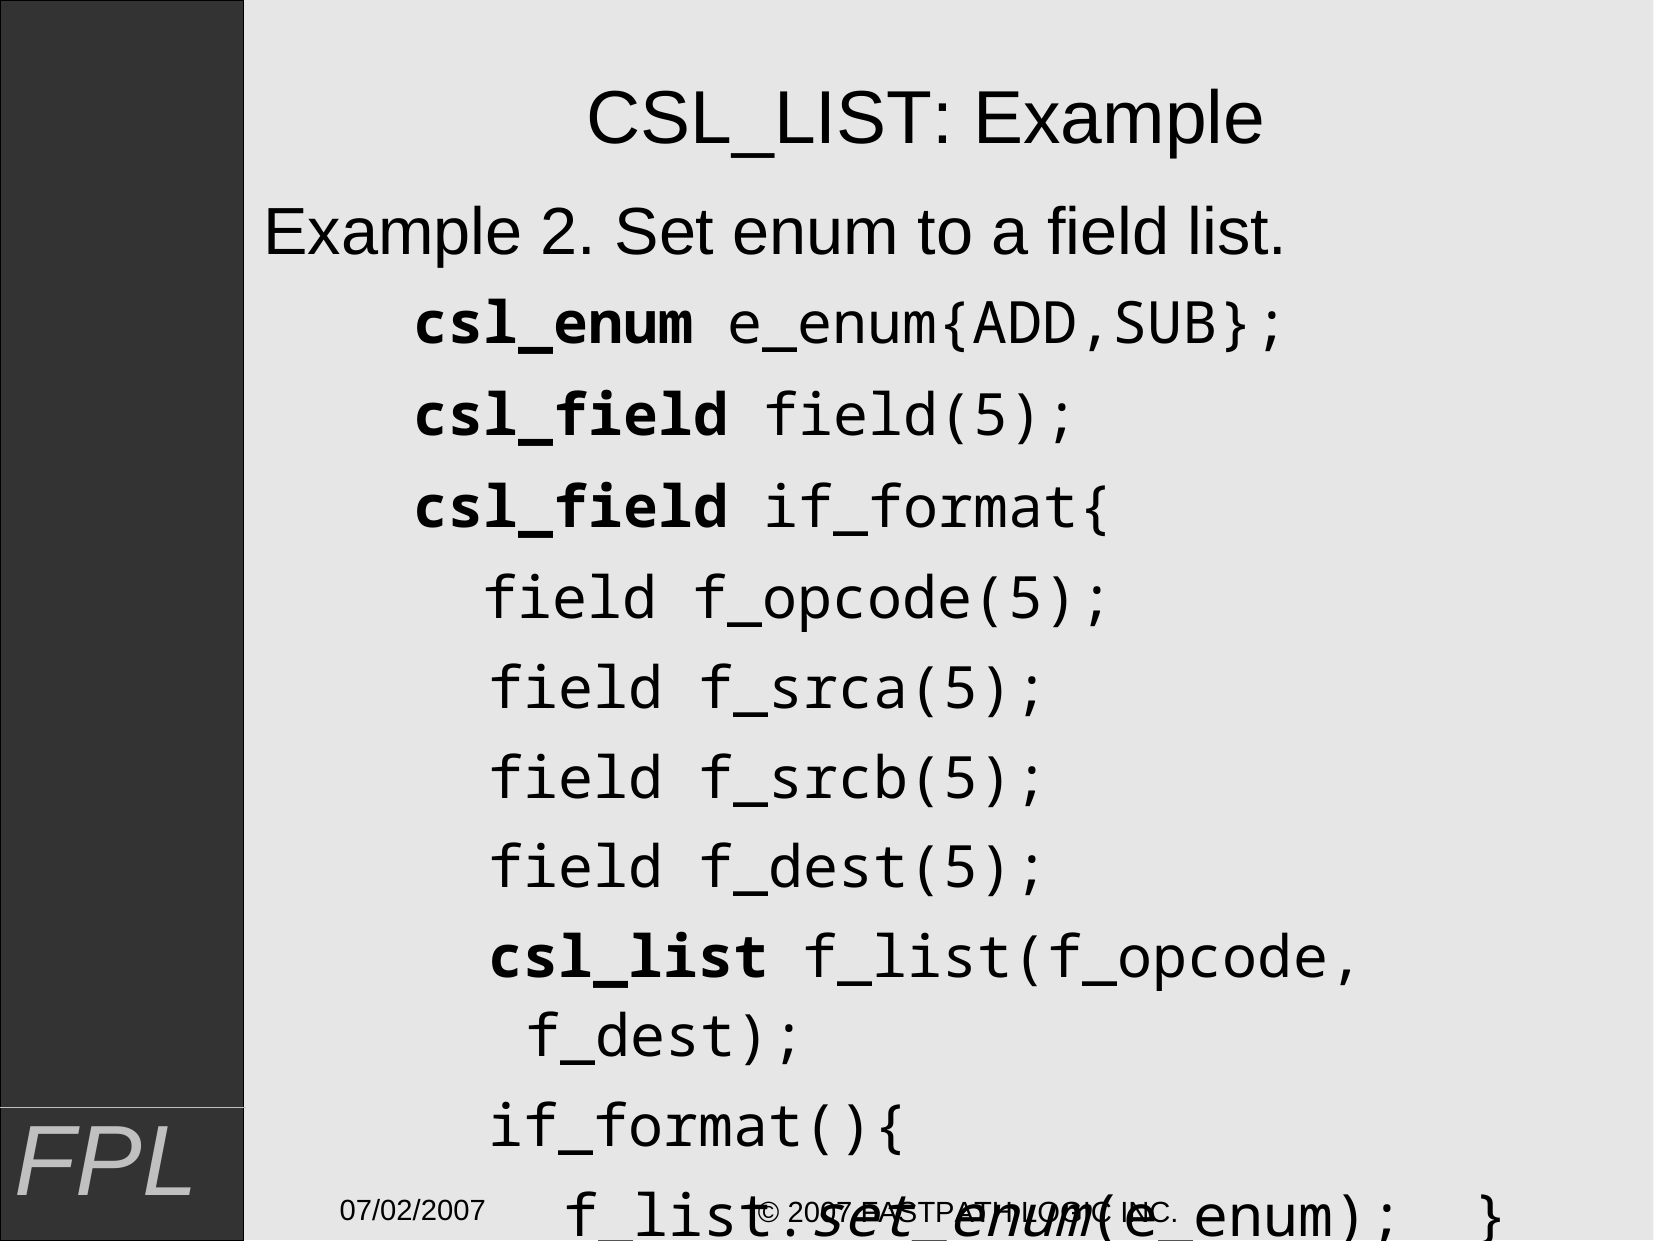

# CSL_LIST: Example
Example 2. Set enum to a field list.
csl_enum e_enum{ADD,SUB};
csl_field field(5);
csl_field if_format{
 field f_opcode(5);
field f_srca(5);
field f_srcb(5);
field f_dest(5);
csl_list f_list(f_opcode, f_dest);
if_format(){
f_list.set_enum(e_enum); } };
07/02/2007
© 2007 FASTPATH LOGIC INC.